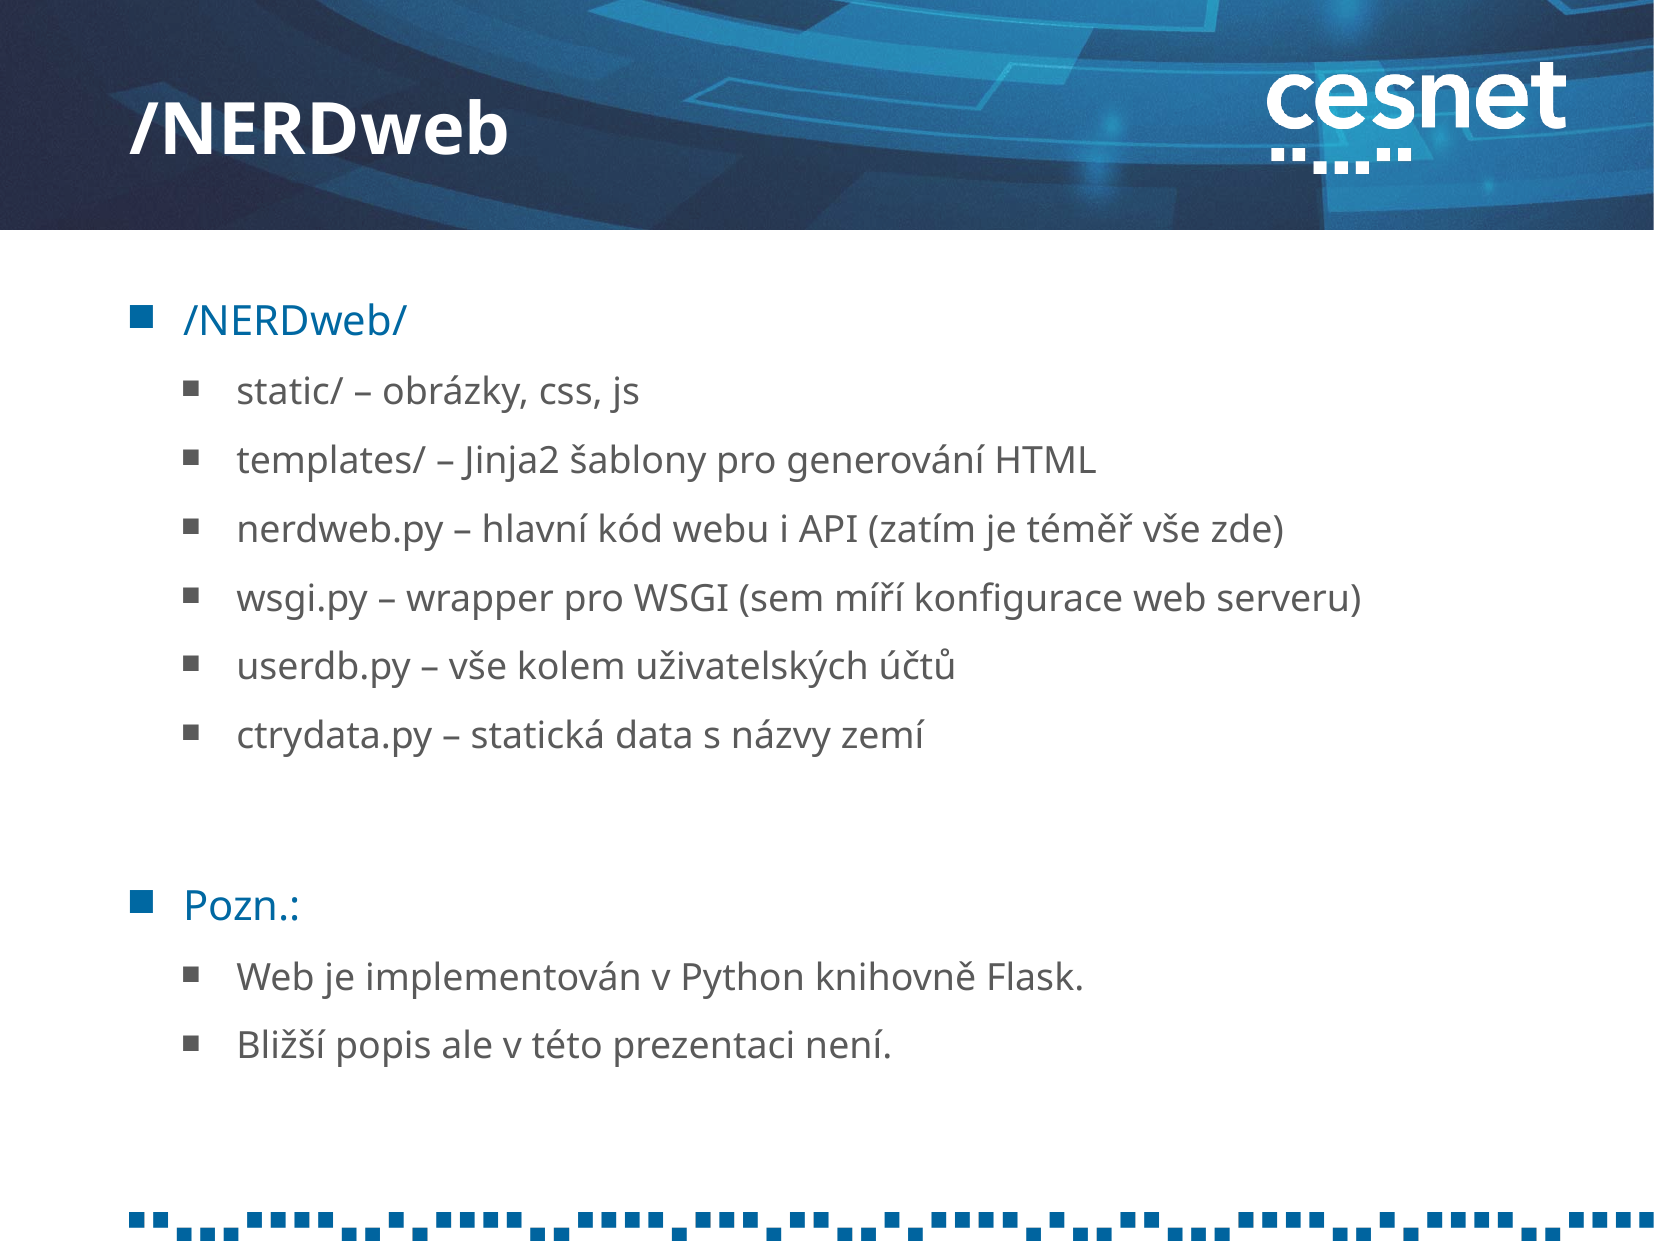

# /NERDweb
/NERDweb/
static/ – obrázky, css, js
templates/ – Jinja2 šablony pro generování HTML
nerdweb.py – hlavní kód webu i API (zatím je téměř vše zde)
wsgi.py – wrapper pro WSGI (sem míří konfigurace web serveru)
userdb.py – vše kolem uživatelských účtů
ctrydata.py – statická data s názvy zemí
Pozn.:
Web je implementován v Python knihovně Flask.
Bližší popis ale v této prezentaci není.